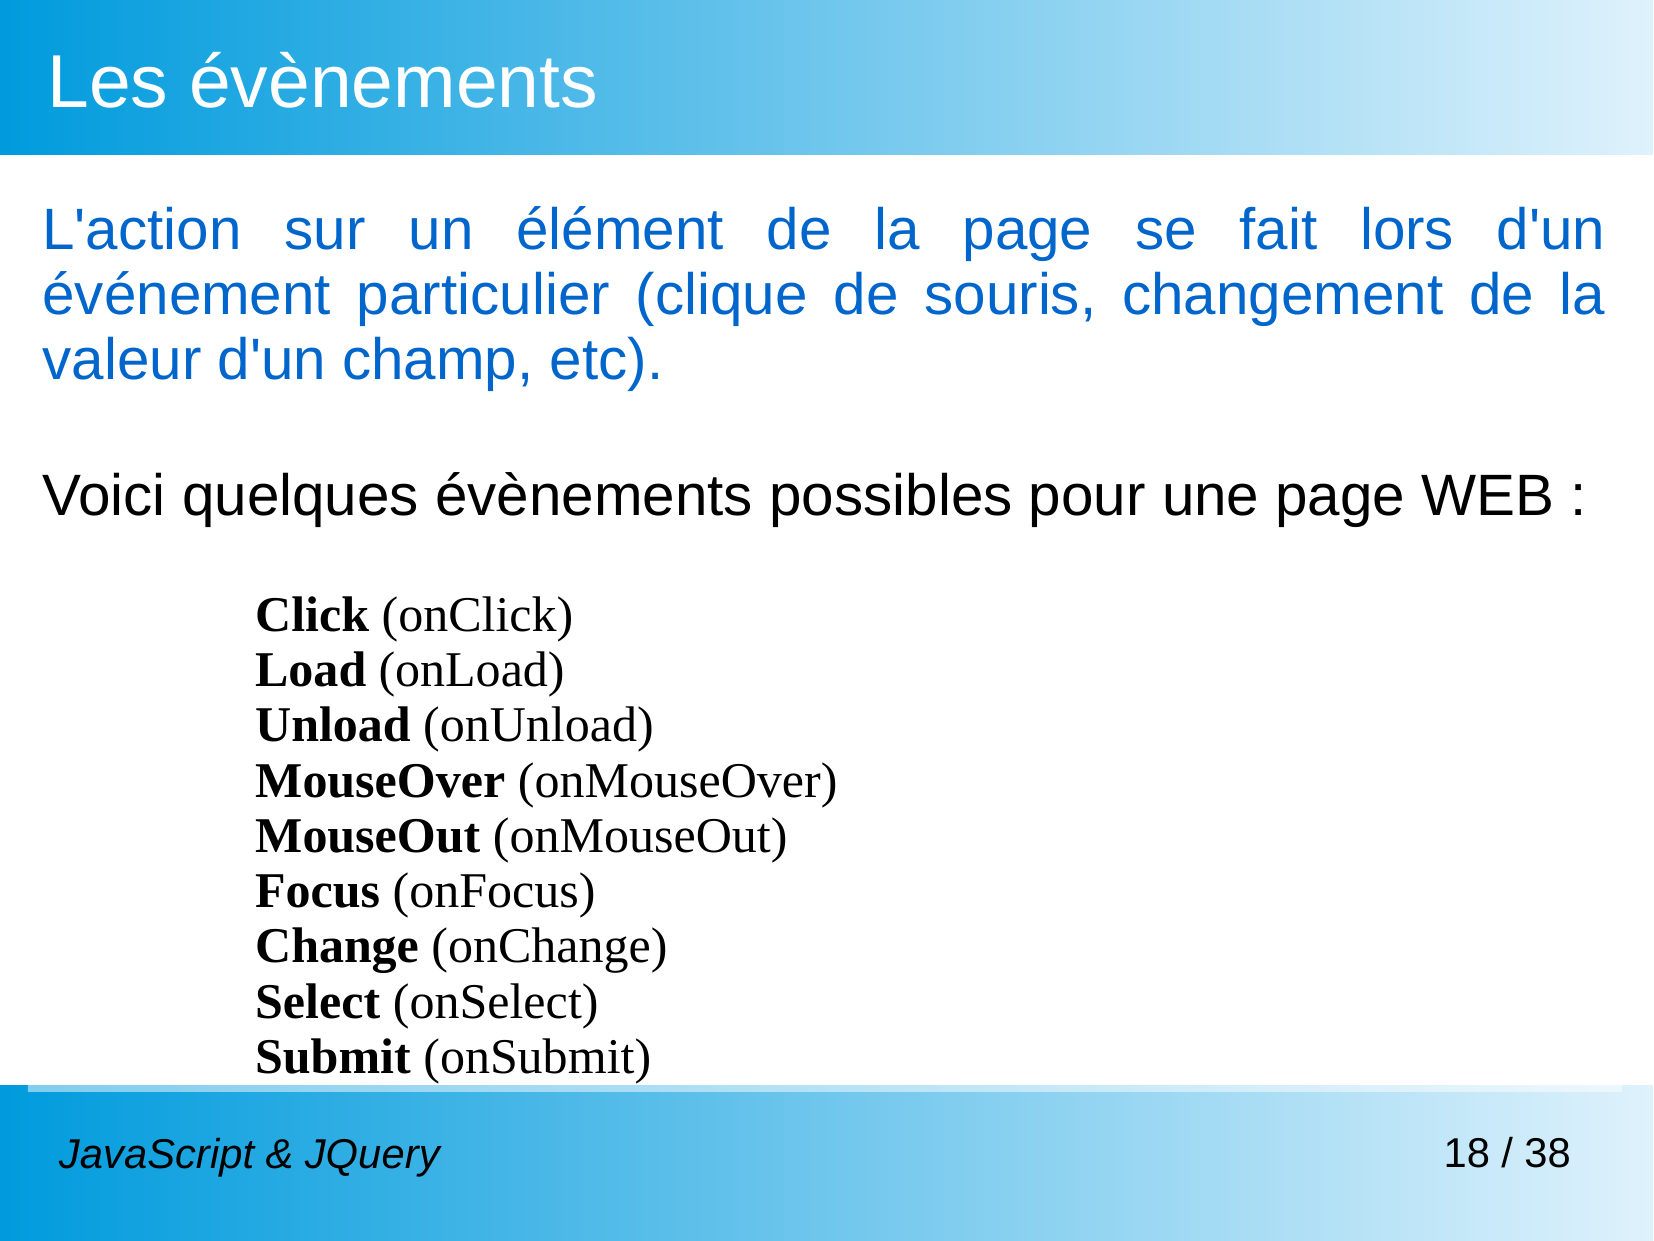

# Les évènements
L'action sur un élément de la page se fait lors d'un événement particulier (clique de souris, changement de la valeur d'un champ, etc).
Voici quelques évènements possibles pour une page WEB :
Click (onClick)
Load (onLoad)
Unload (onUnload)
MouseOver (onMouseOver)
MouseOut (onMouseOut)
Focus (onFocus)
Change (onChange)
Select (onSelect)
Submit (onSubmit)